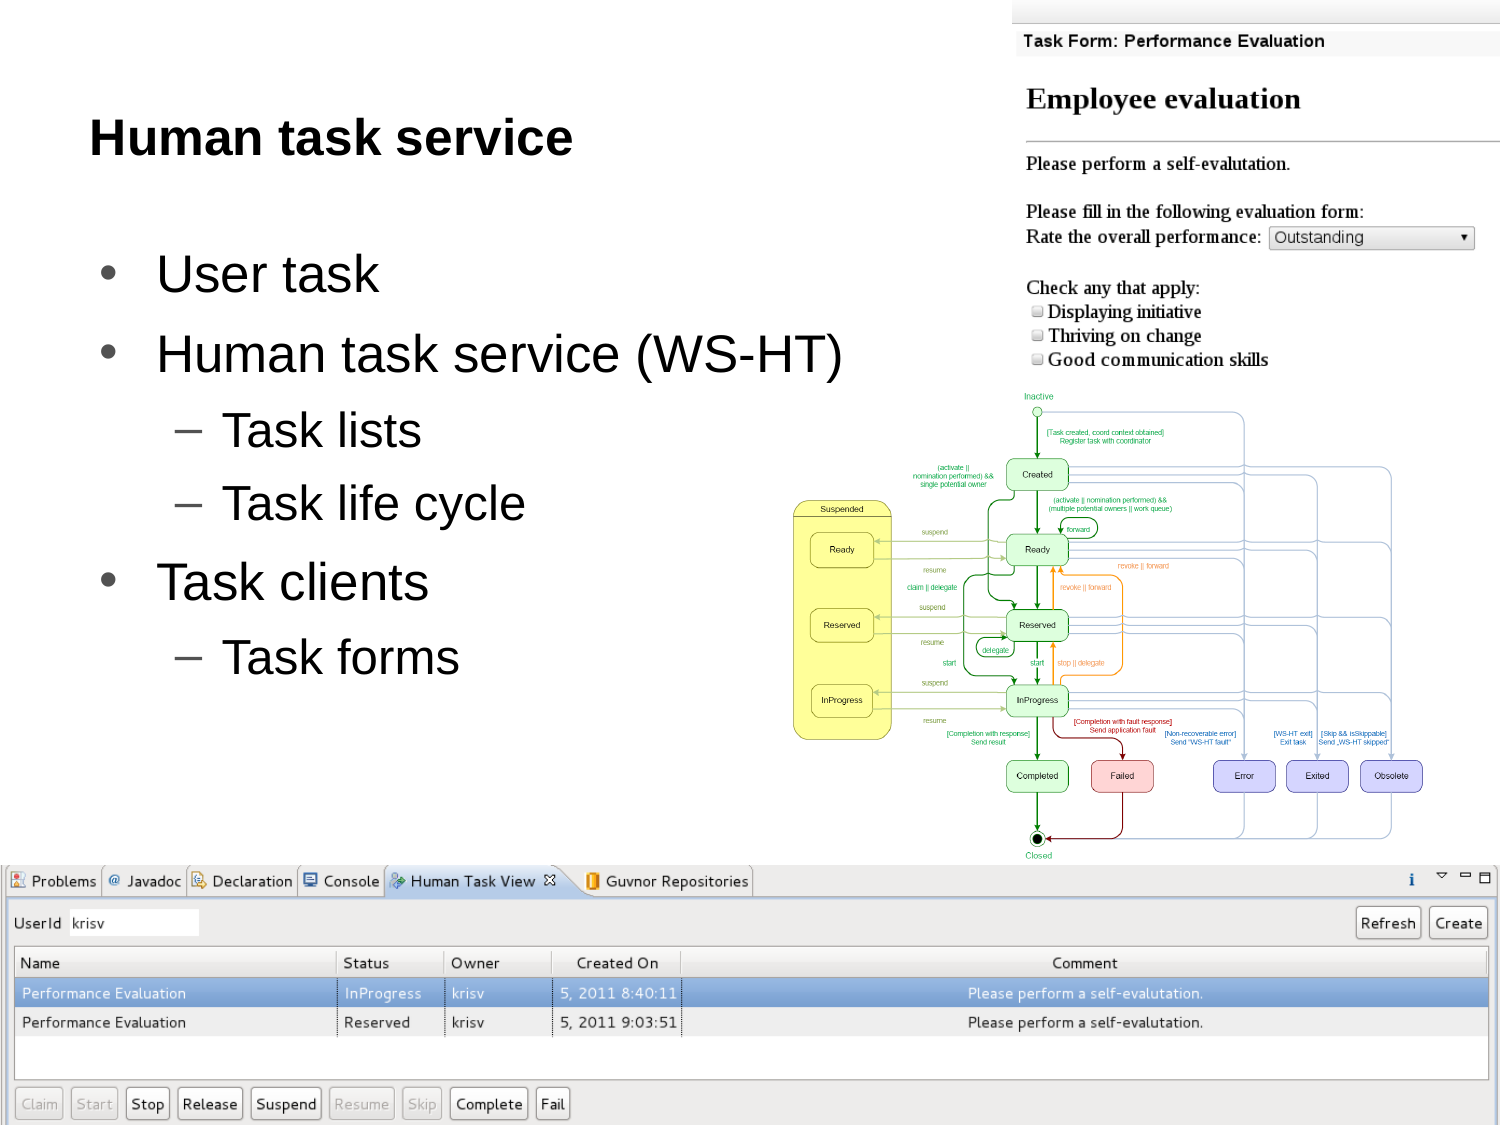

# Human task service
User task
Human task service (WS-HT)
Task lists
Task life cycle
Task clients
Task forms